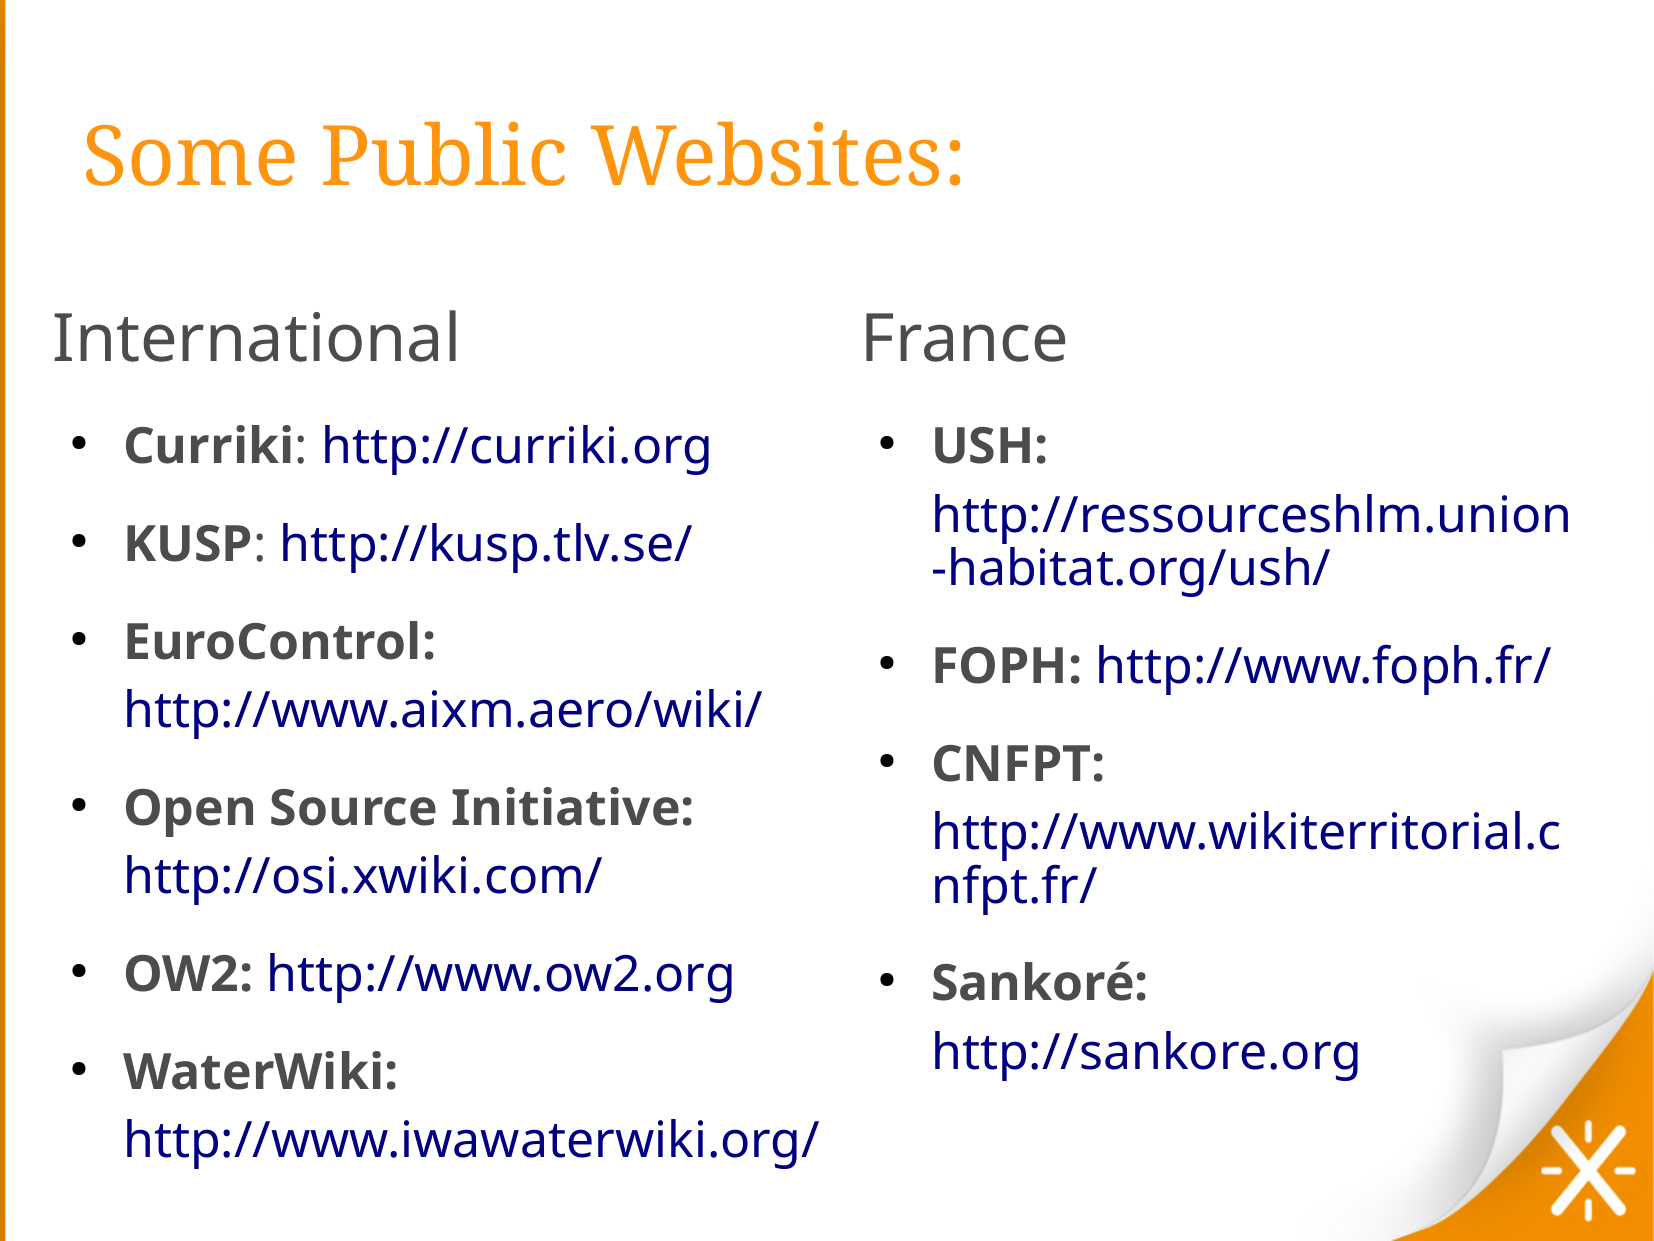

# Some Public Websites:
International
Curriki: http://curriki.org
KUSP: http://kusp.tlv.se/
EuroControl: http://www.aixm.aero/wiki/
Open Source Initiative: http://osi.xwiki.com/
OW2: http://www.ow2.org
WaterWiki: http://www.iwawaterwiki.org/
France
USH: http://ressourceshlm.union-habitat.org/ush/
FOPH: http://www.foph.fr/
CNFPT: http://www.wikiterritorial.cnfpt.fr/
Sankoré: http://sankore.org